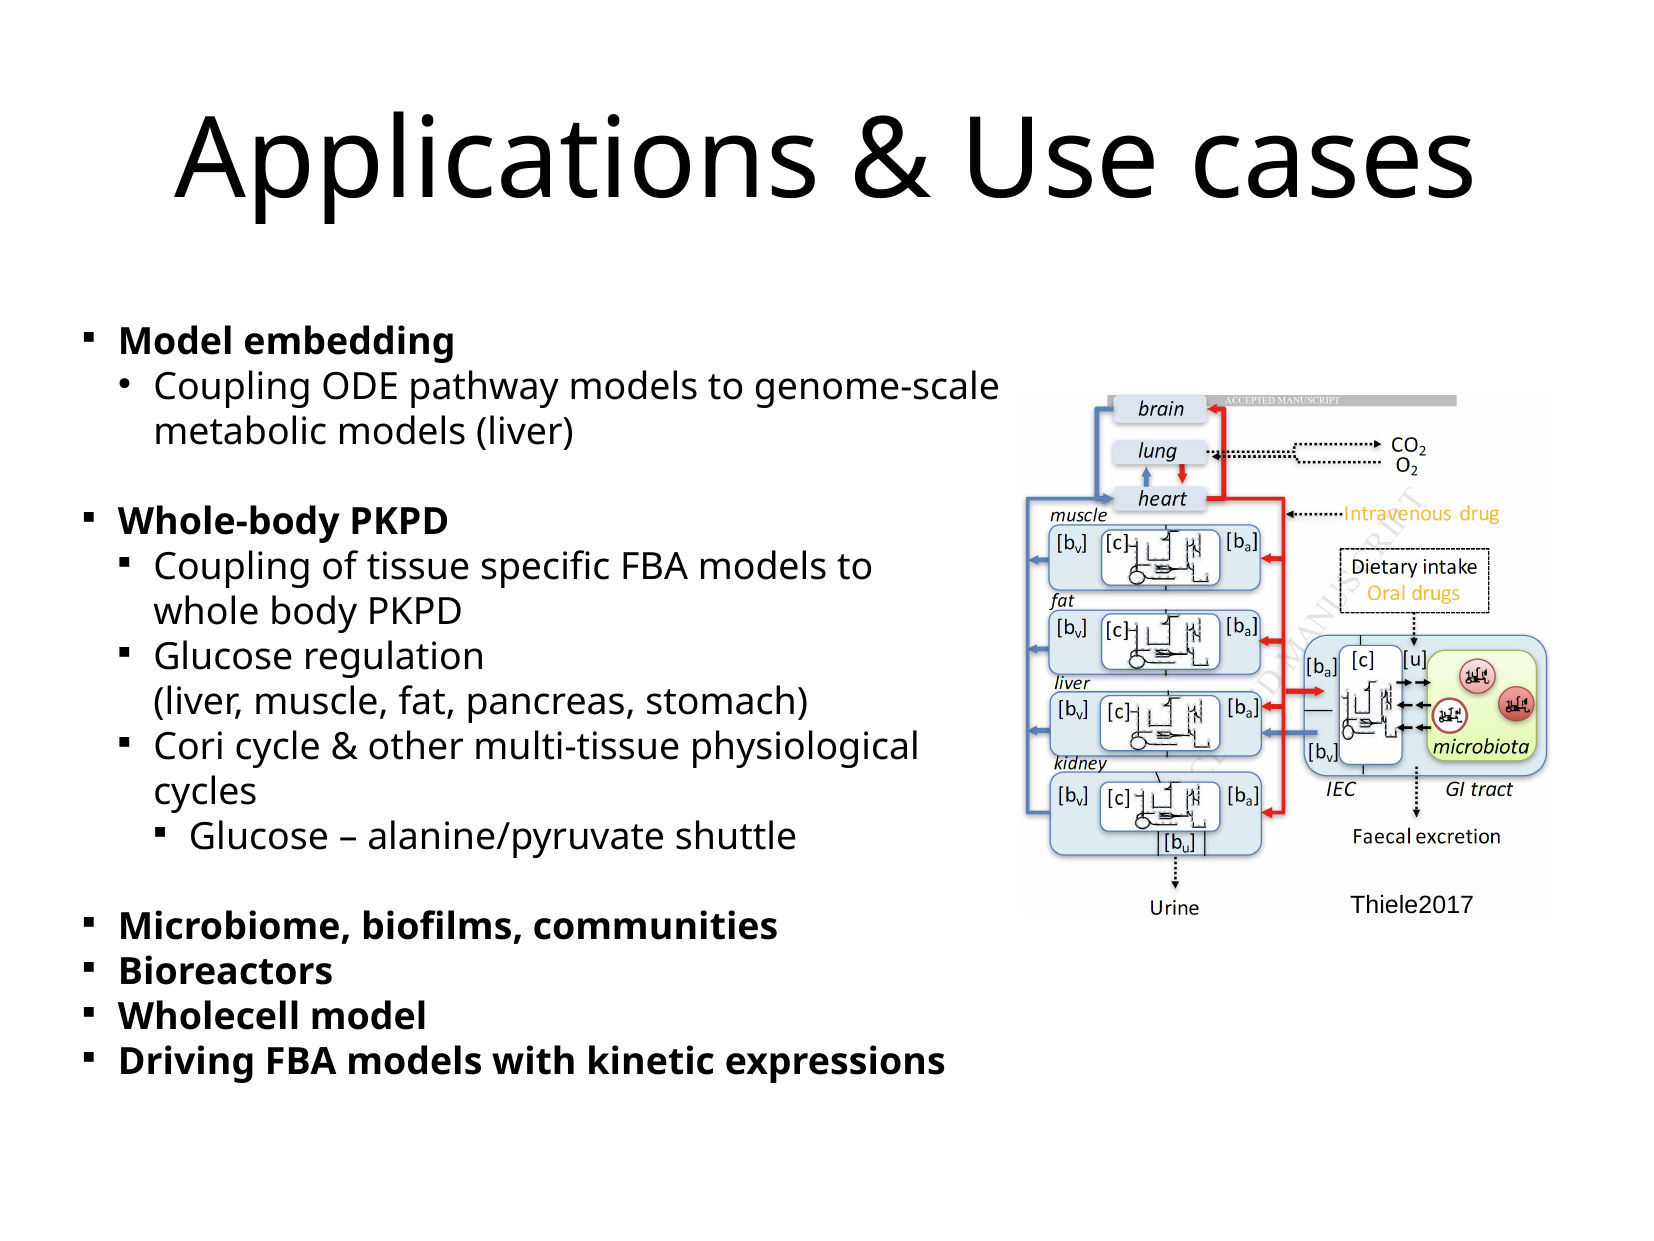

Applications & Use cases
Model embedding
Coupling ODE pathway models to genome-scale metabolic models (liver)
Whole-body PKPD
Coupling of tissue specific FBA models to
whole body PKPD
Glucose regulation
(liver, muscle, fat, pancreas, stomach)
Cori cycle & other multi-tissue physiological cycles
Glucose – alanine/pyruvate shuttle
Microbiome, biofilms, communities
Bioreactors
Wholecell model
Driving FBA models with kinetic expressions
Thiele2017